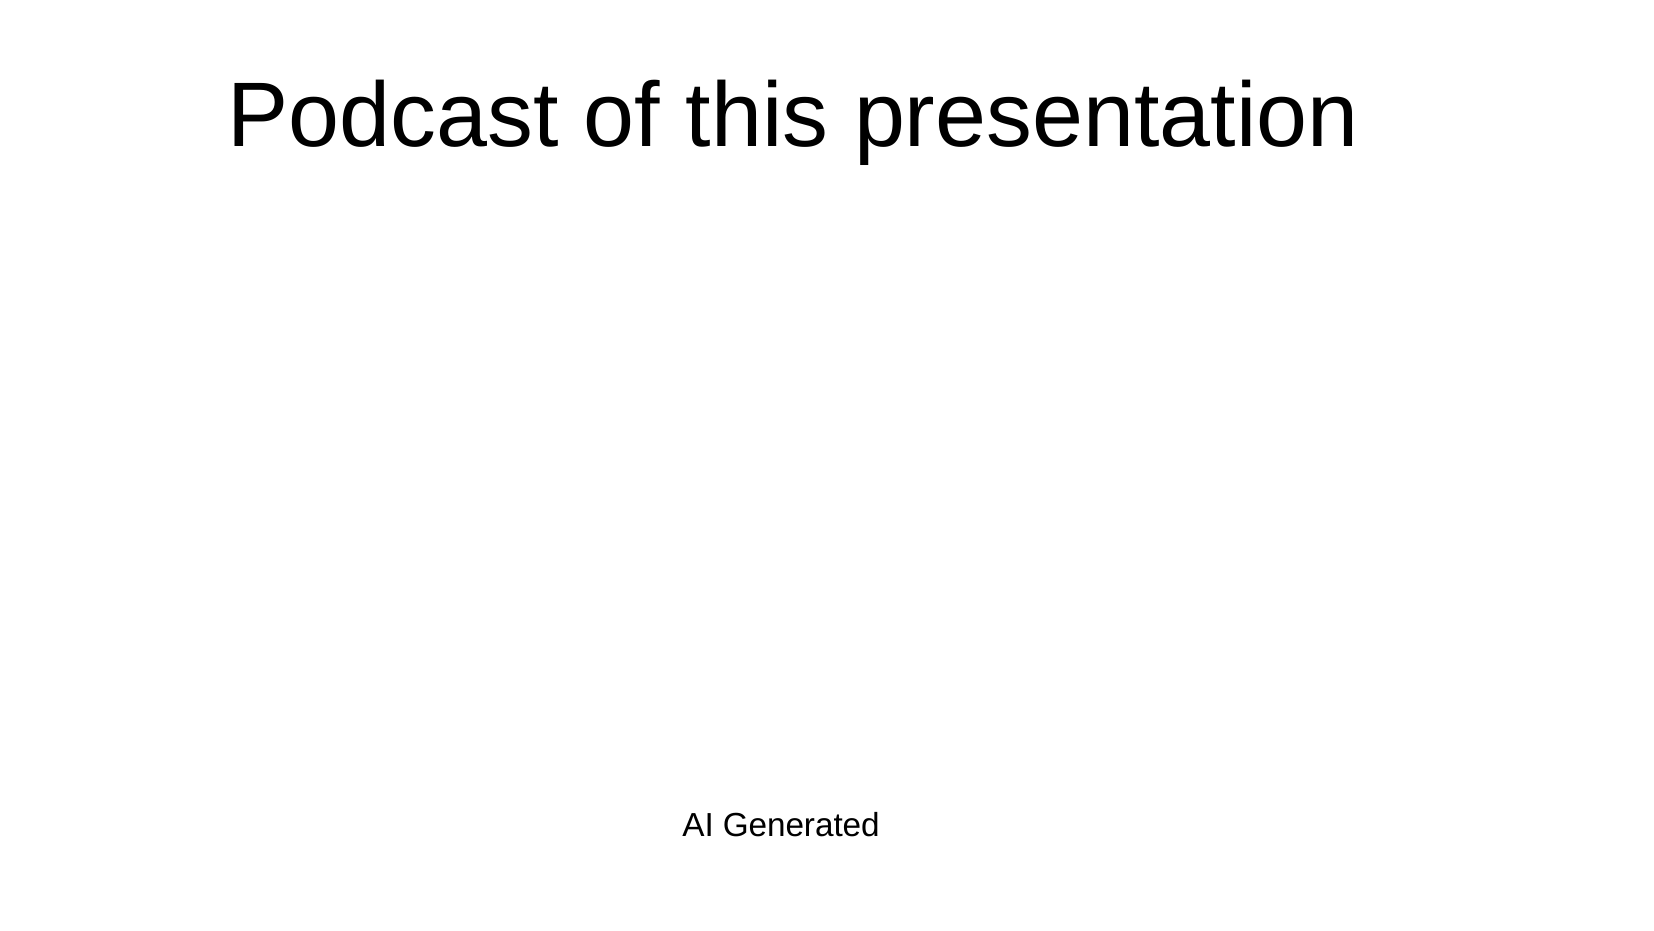

# Podcast of this presentation
AI Generated